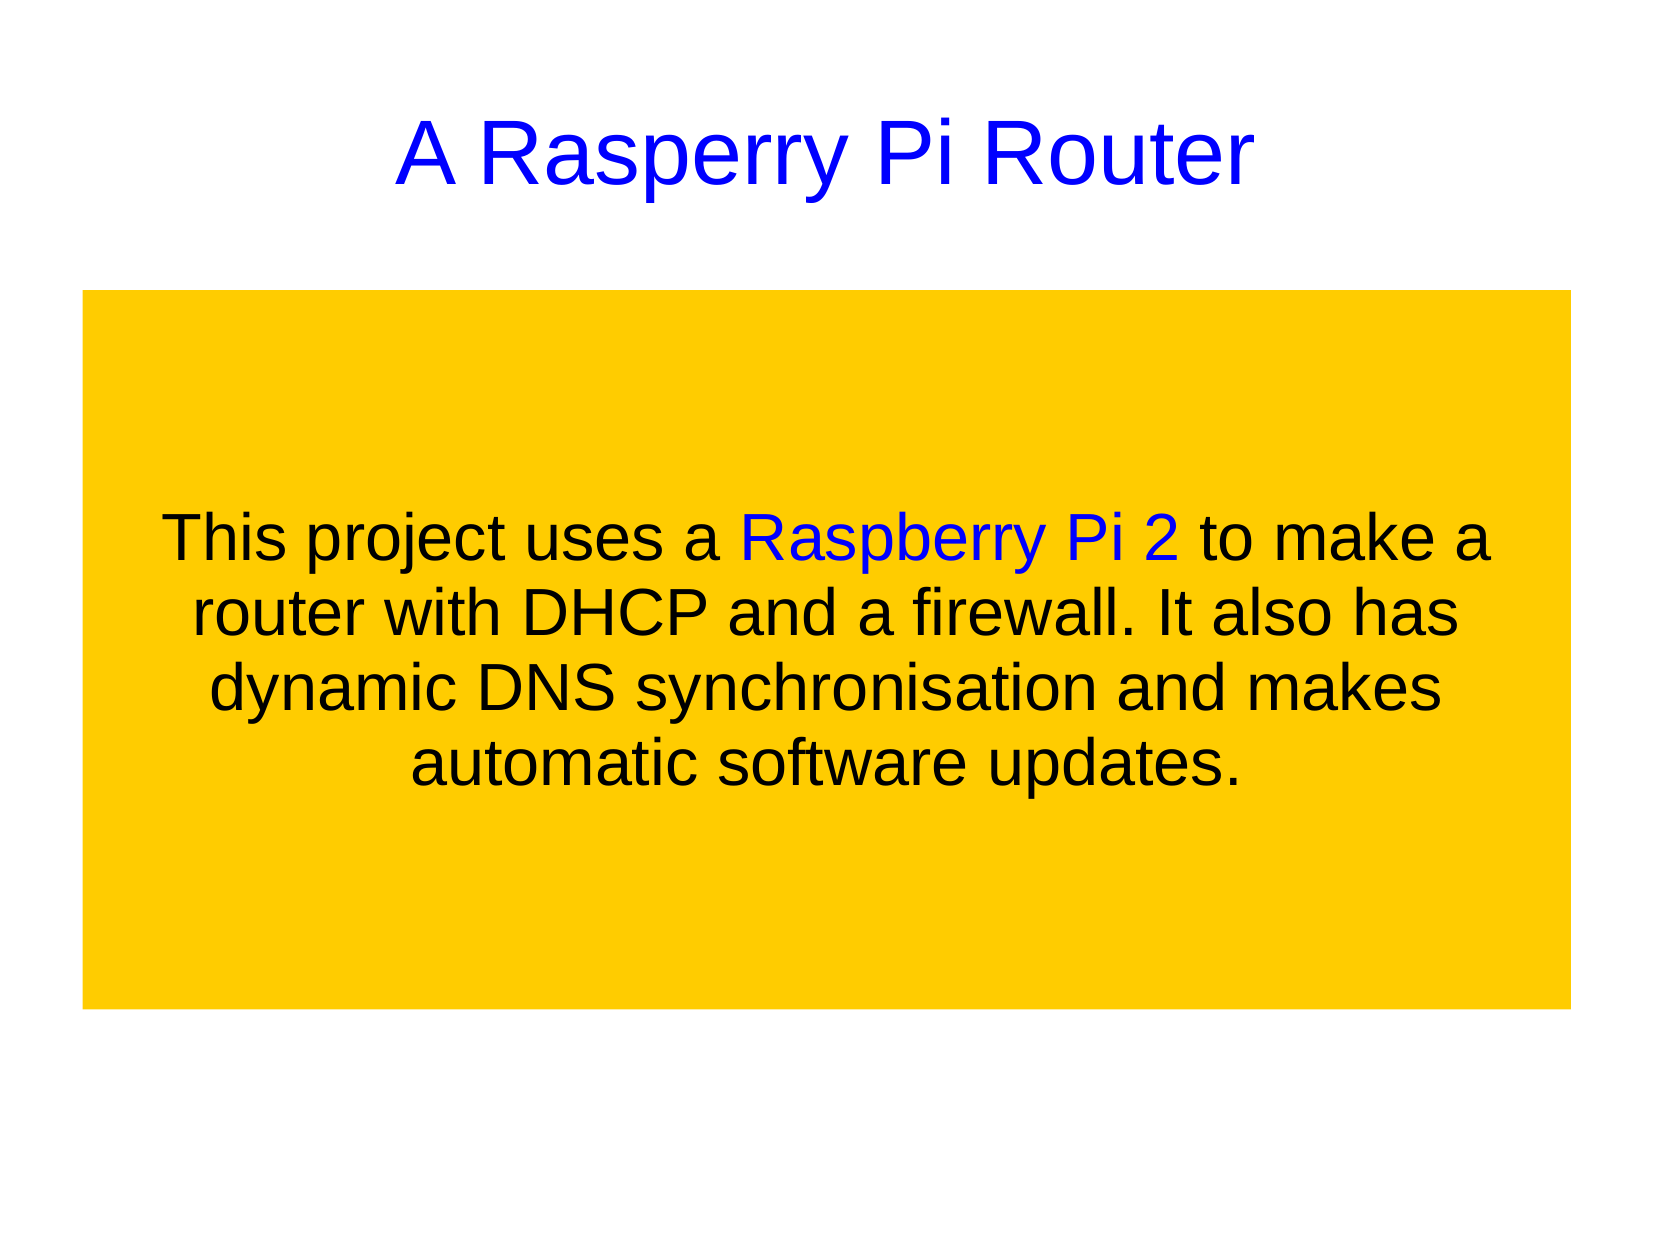

# A Rasperry Pi Router
This project uses a Raspberry Pi 2 to make a router with DHCP and a firewall. It also has dynamic DNS synchronisation and makes automatic software updates.